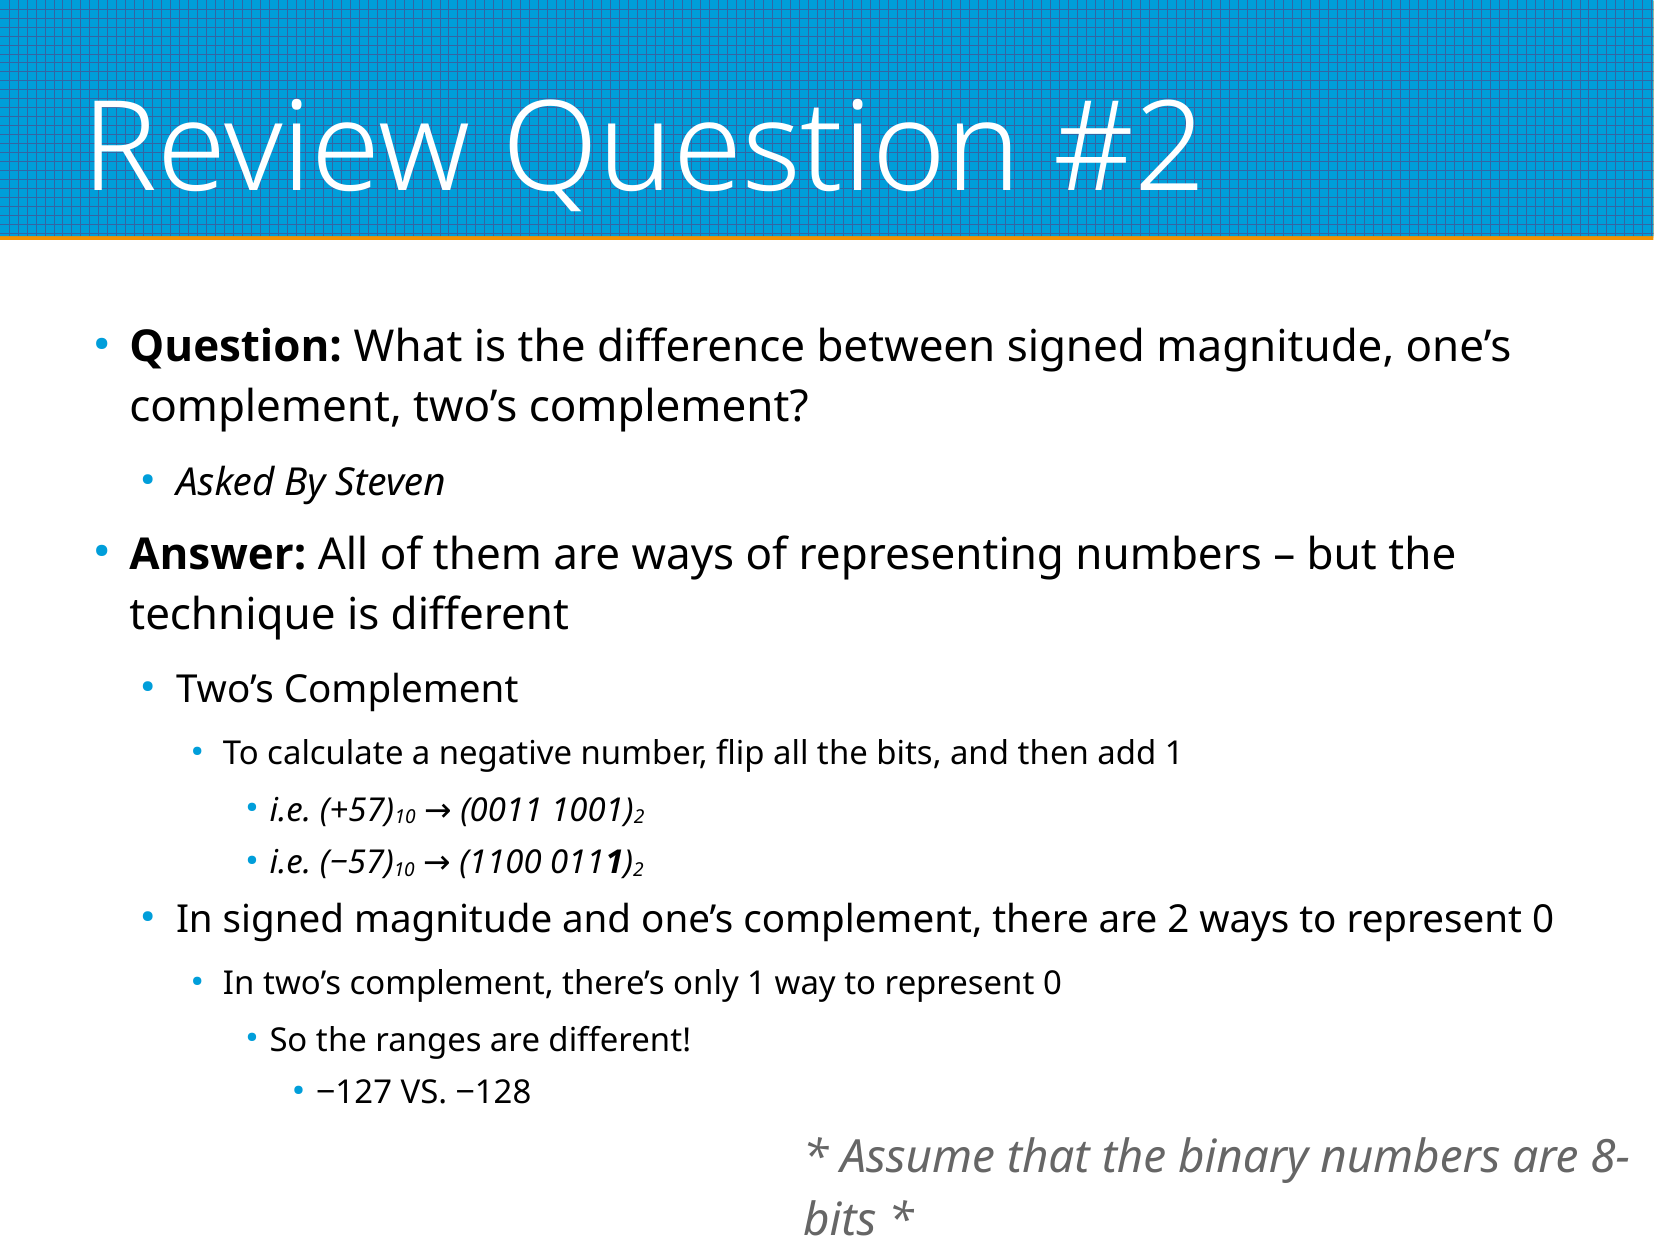

# Review Question #2
Question: What is the difference between signed magnitude, one’s complement, two’s complement?
Asked By Steven
Answer: All of them are ways of representing numbers – but the technique is different
Two’s Complement
To calculate a negative number, flip all the bits, and then add 1
i.e. (+57)10 → (0011 1001)2
i.e. (‒57)10 → (1100 0111)2
In signed magnitude and one’s complement, there are 2 ways to represent 0
In two’s complement, there’s only 1 way to represent 0
So the ranges are different!
‒127 VS. ‒128
* Assume that the binary numbers are 8-bits *